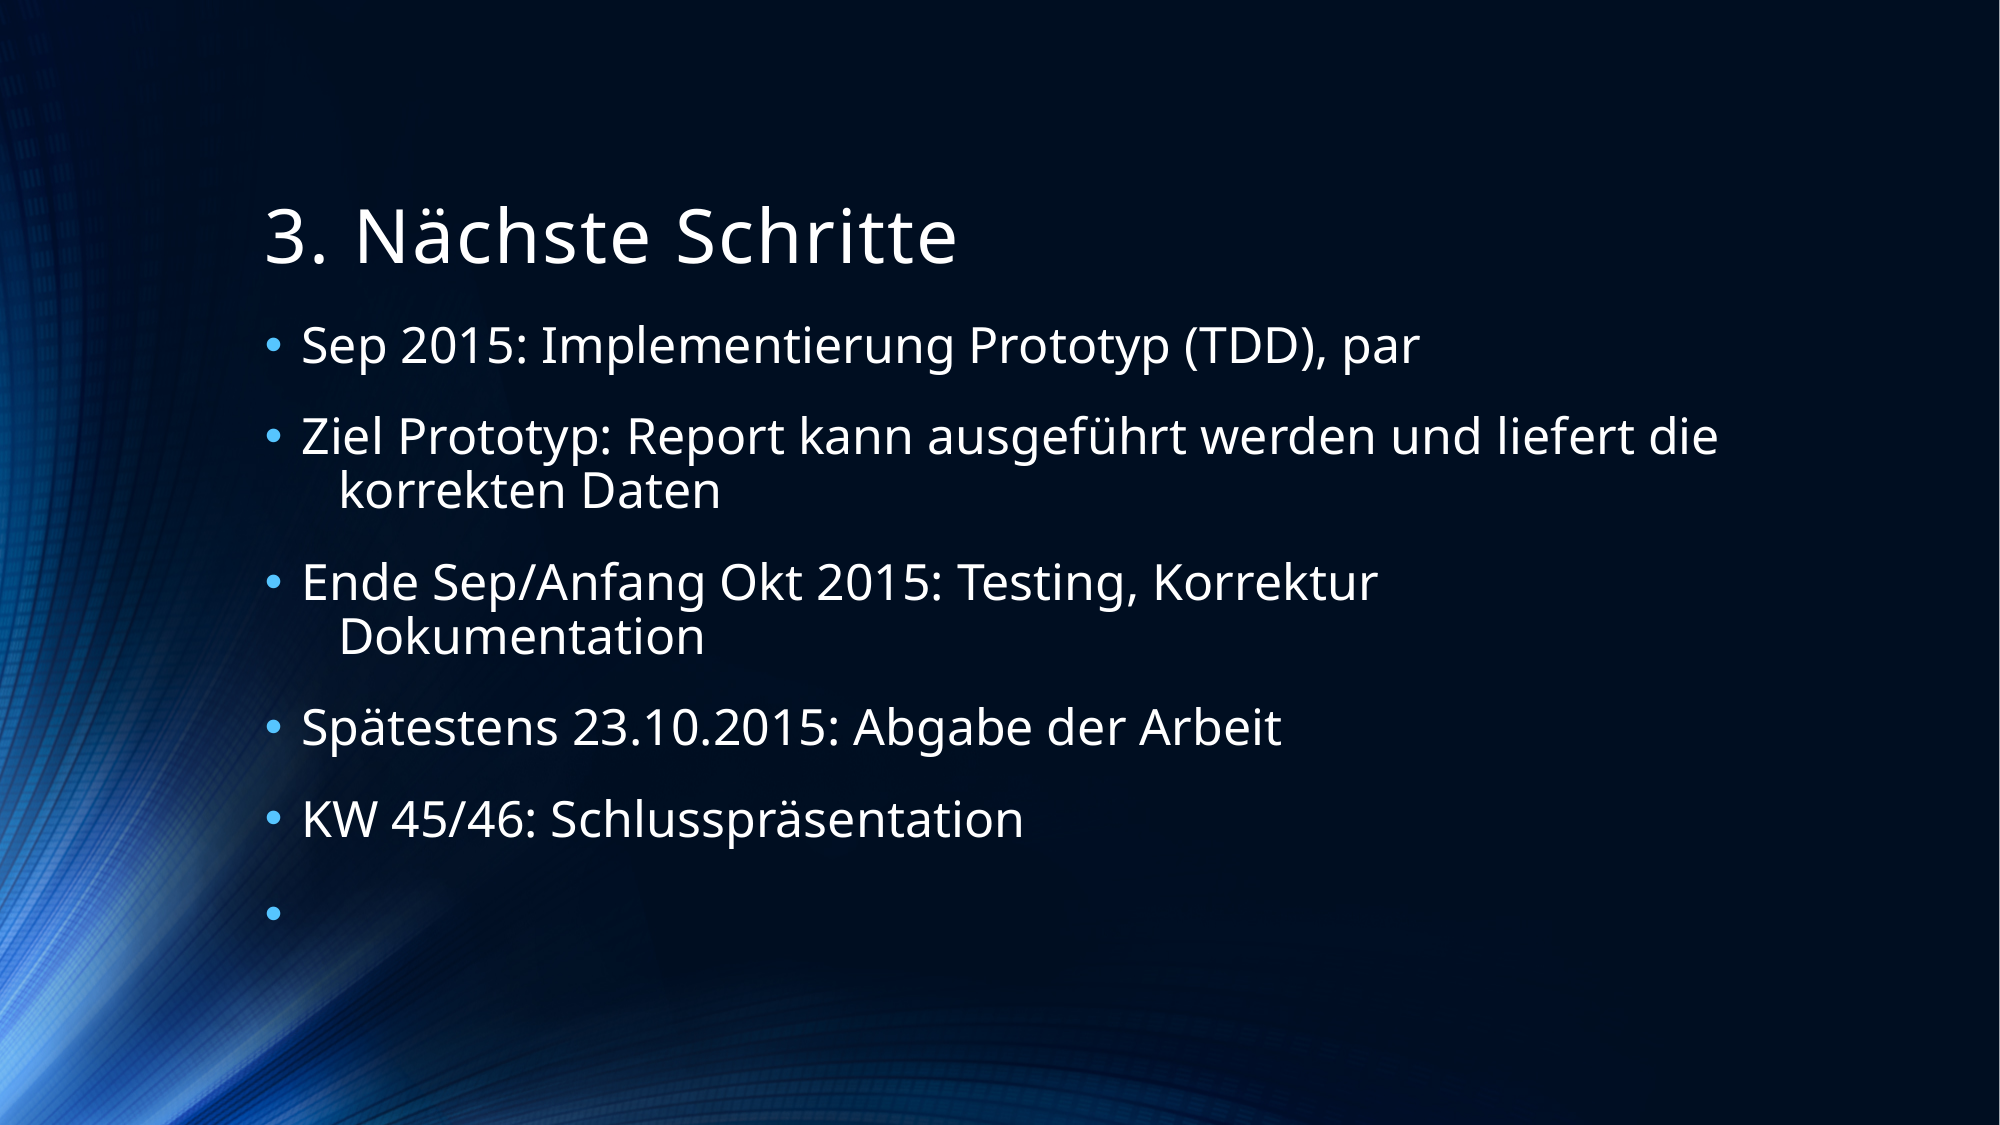

# 3. Nächste Schritte
Sep 2015: Implementierung Prototyp (TDD), par
Ziel Prototyp: Report kann ausgeführt werden und liefert die korrekten Daten
Ende Sep/Anfang Okt 2015: Testing, Korrektur Dokumentation
Spätestens 23.10.2015: Abgabe der Arbeit
KW 45/46: Schlusspräsentation